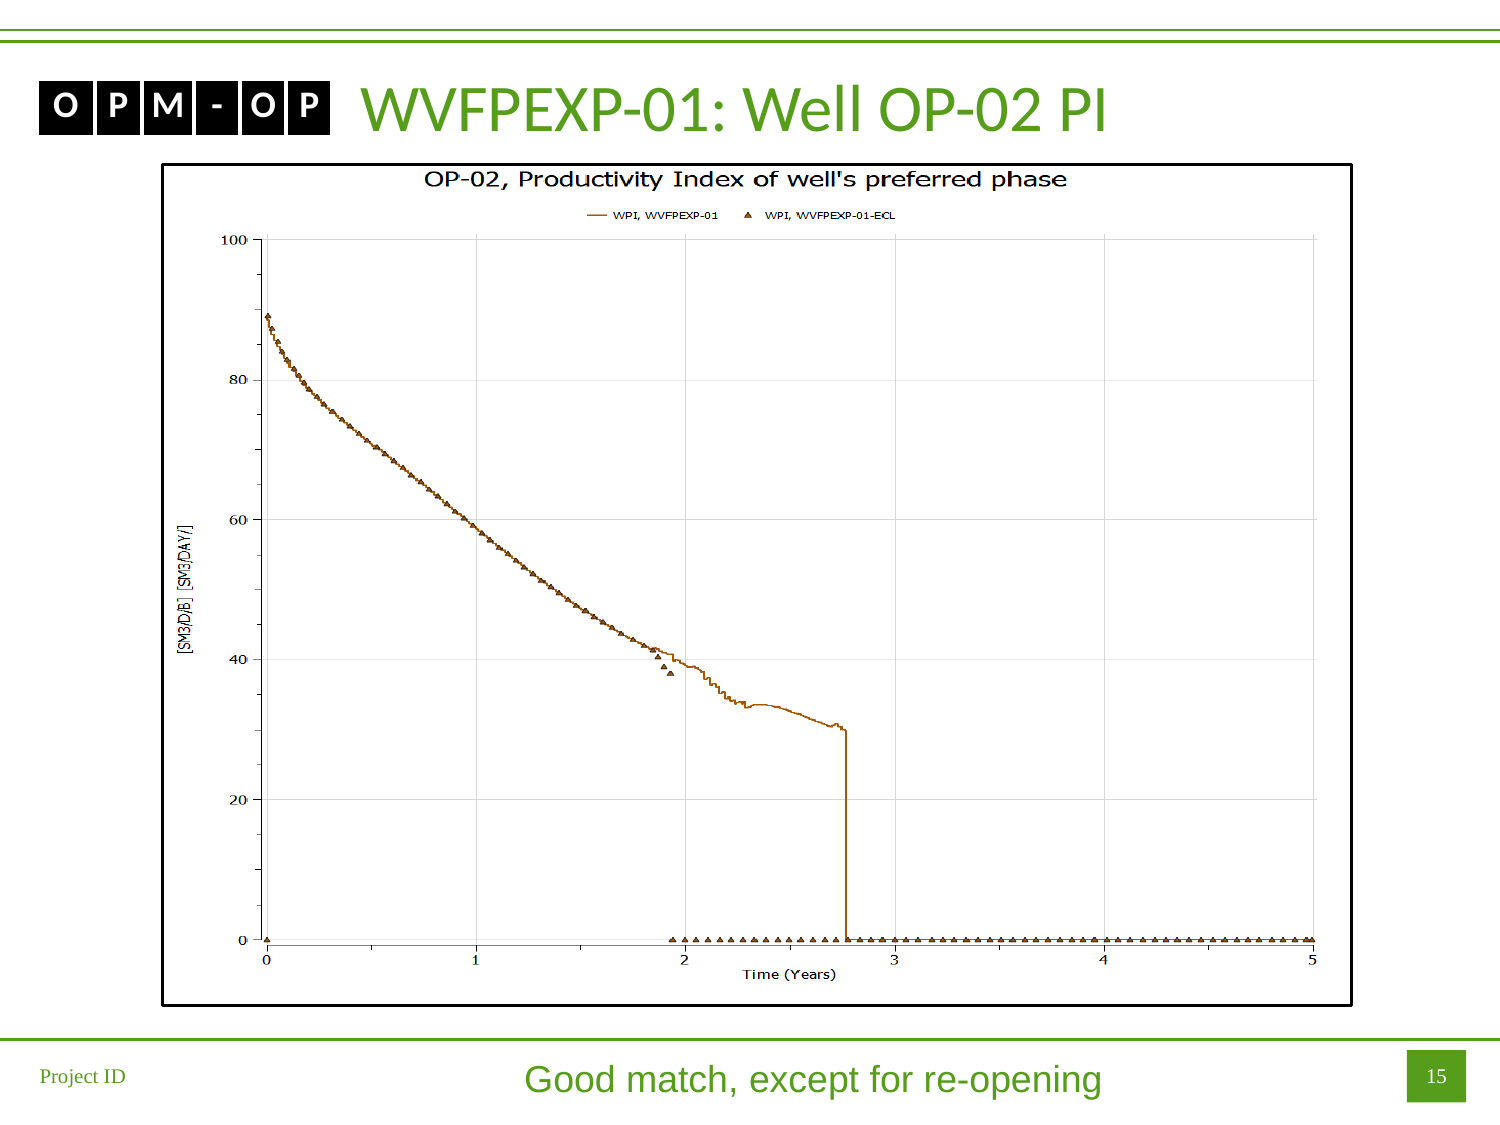

# WVFPEXP-01: Well OP-02 PI
Project ID
15
Good match, except for re-opening